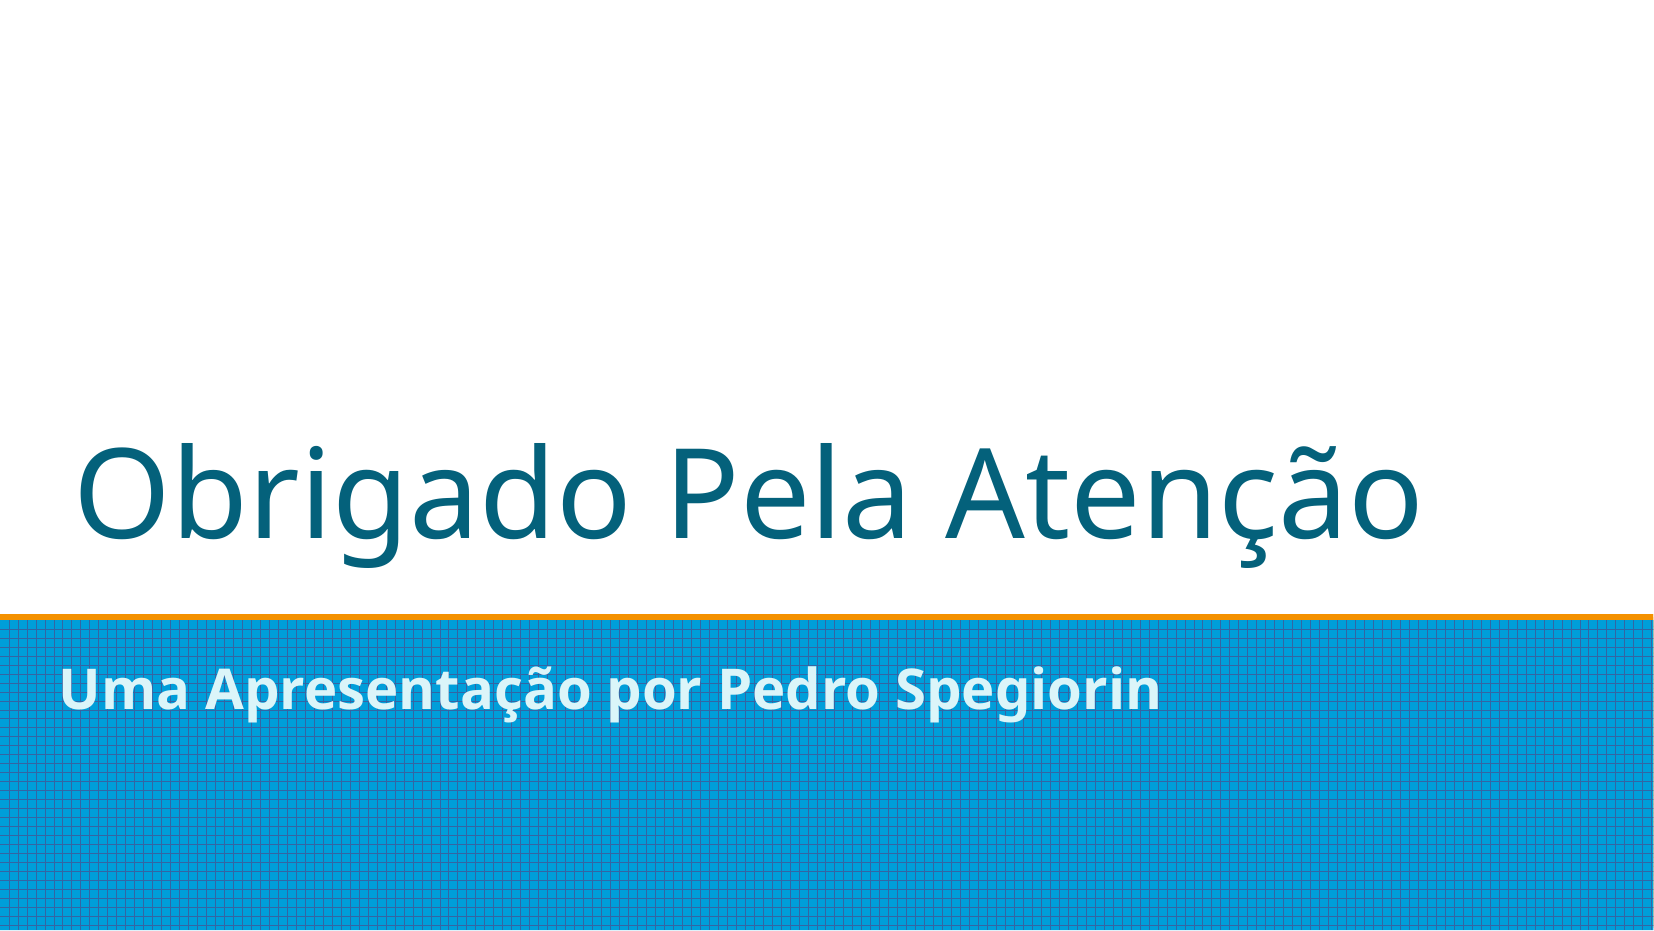

# Obrigado Pela Atenção
Uma Apresentação por Pedro Spegiorin